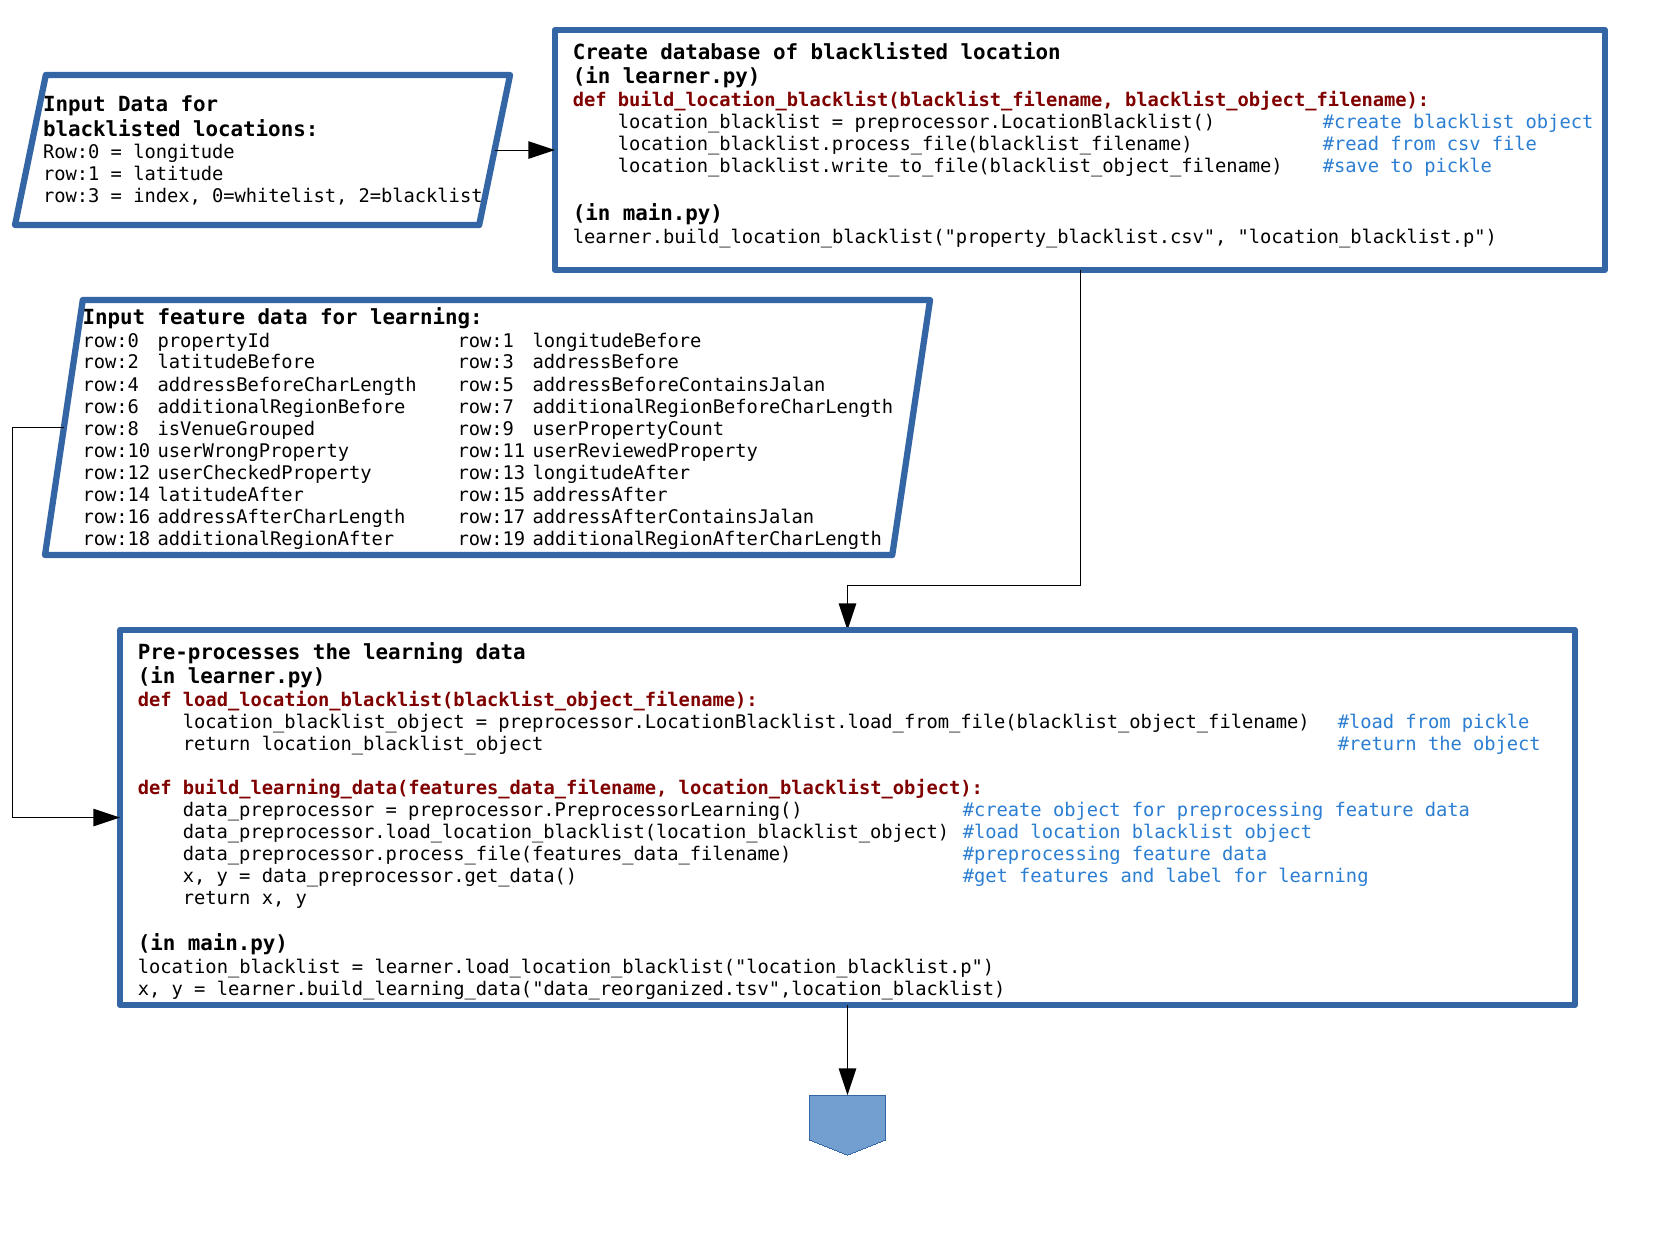

Create database of blacklisted location
(in learner.py)
def build_location_blacklist(blacklist_filename, blacklist_object_filename):
 location_blacklist = preprocessor.LocationBlacklist() 	#create blacklist object
 location_blacklist.process_file(blacklist_filename)		#read from csv file
 location_blacklist.write_to_file(blacklist_object_filename)	#save to pickle
(in main.py)
learner.build_location_blacklist("property_blacklist.csv", "location_blacklist.p")
Input Data for
blacklisted locations:
Row:0 = longitude
row:1 = latitude
row:3 = index, 0=whitelist, 2=blacklist
Input feature data for learning:
row:0	propertyId			row:1	longitudeBefore
row:2	latitudeBefore		row:3	addressBefore
row:4	addressBeforeCharLength	row:5	addressBeforeContainsJalan
row:6	additionalRegionBefore	row:7	additionalRegionBeforeCharLength
row:8	isVenueGrouped		row:9	userPropertyCount
row:10	userWrongProperty		row:11	userReviewedProperty
row:12	userCheckedProperty		row:13	longitudeAfter
row:14	latitudeAfter			row:15	addressAfter
row:16	addressAfterCharLength	row:17	addressAfterContainsJalan
row:18	additionalRegionAfter	row:19	additionalRegionAfterCharLength
Pre-processes the learning data
(in learner.py)
def load_location_blacklist(blacklist_object_filename):
 location_blacklist_object = preprocessor.LocationBlacklist.load_from_file(blacklist_object_filename) 	#load from pickle
 return location_blacklist_object											#return the object
def build_learning_data(features_data_filename, location_blacklist_object):
 data_preprocessor = preprocessor.PreprocessorLearning() 	#create object for preprocessing feature data
 data_preprocessor.load_location_blacklist(location_blacklist_object)	#load location blacklist object
 data_preprocessor.process_file(features_data_filename) 		#preprocessing feature data
 x, y = data_preprocessor.get_data() 					#get features and label for learning
 return x, y
(in main.py)
location_blacklist = learner.load_location_blacklist("location_blacklist.p")
x, y = learner.build_learning_data("data_reorganized.tsv",location_blacklist)